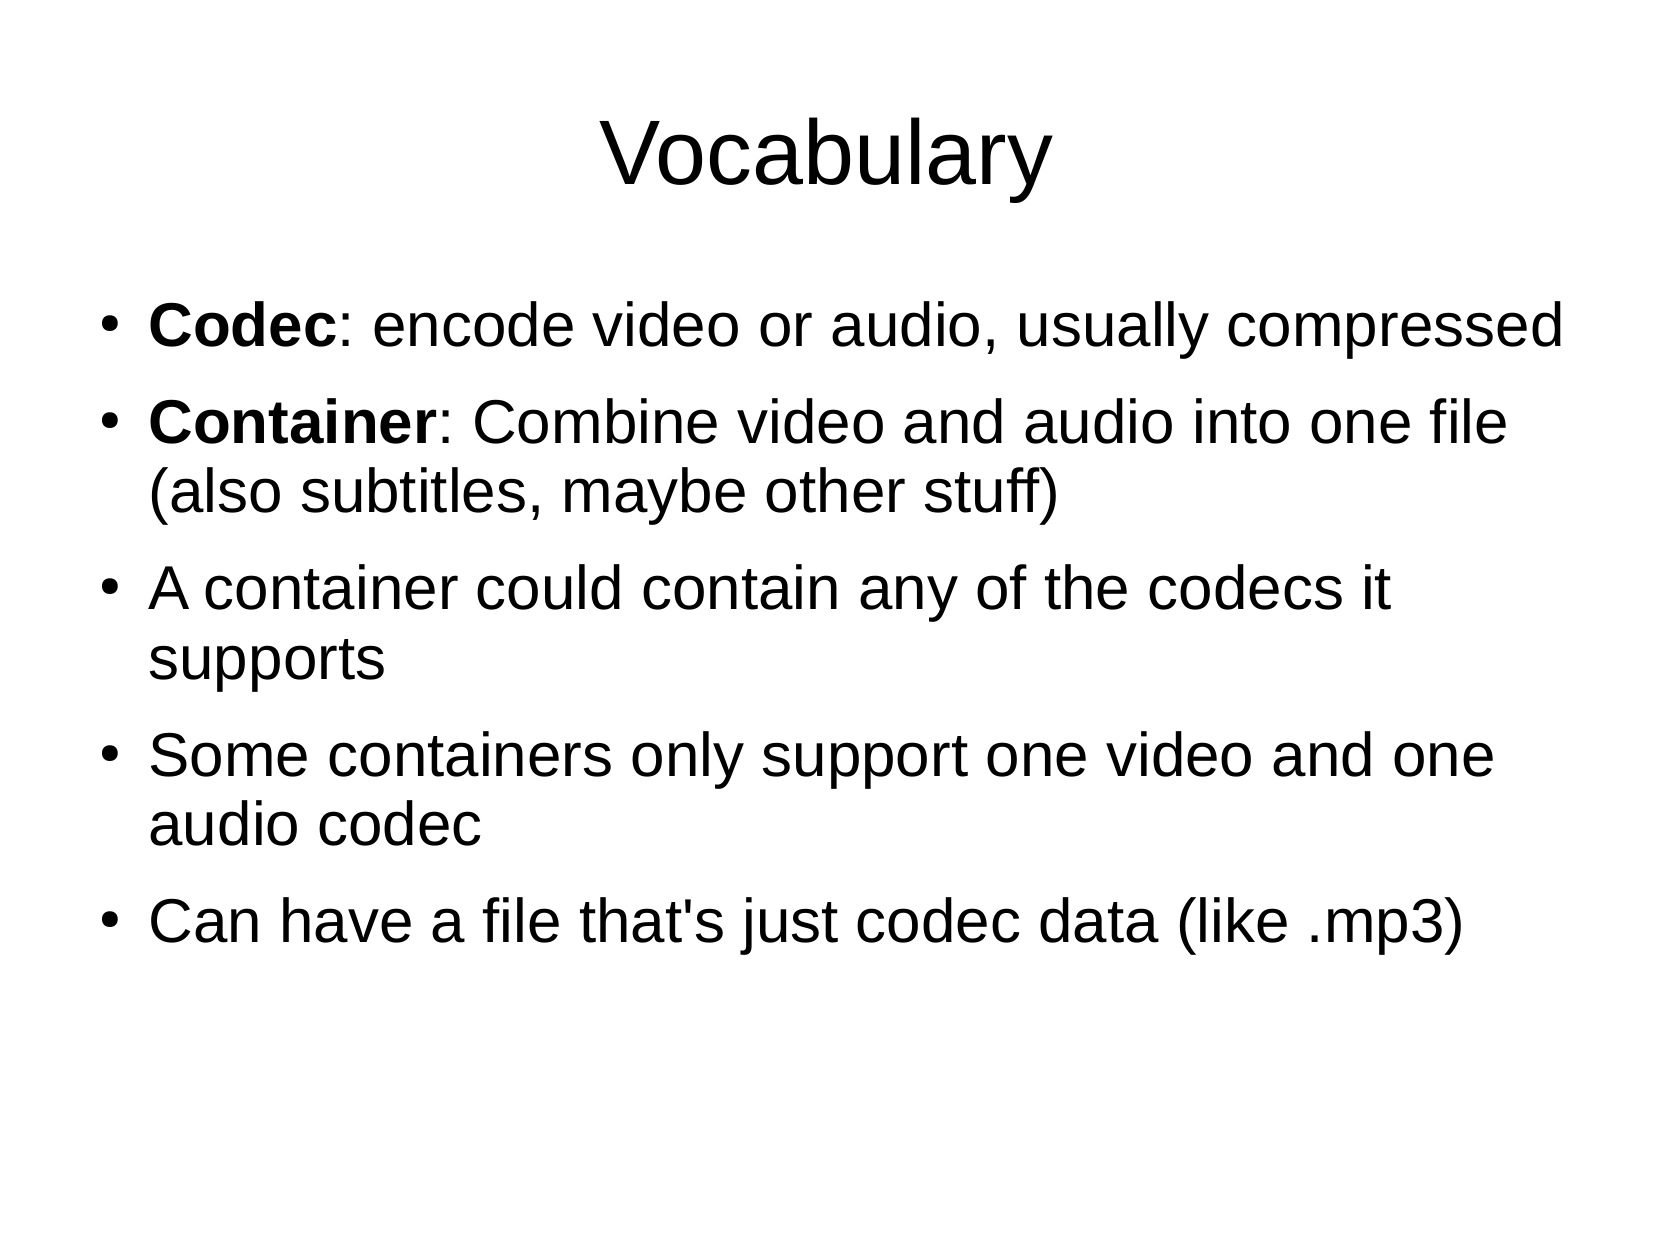

# Vocabulary
Codec: encode video or audio, usually compressed
Container: Combine video and audio into one file (also subtitles, maybe other stuff)
A container could contain any of the codecs it supports
Some containers only support one video and one audio codec
Can have a file that's just codec data (like .mp3)